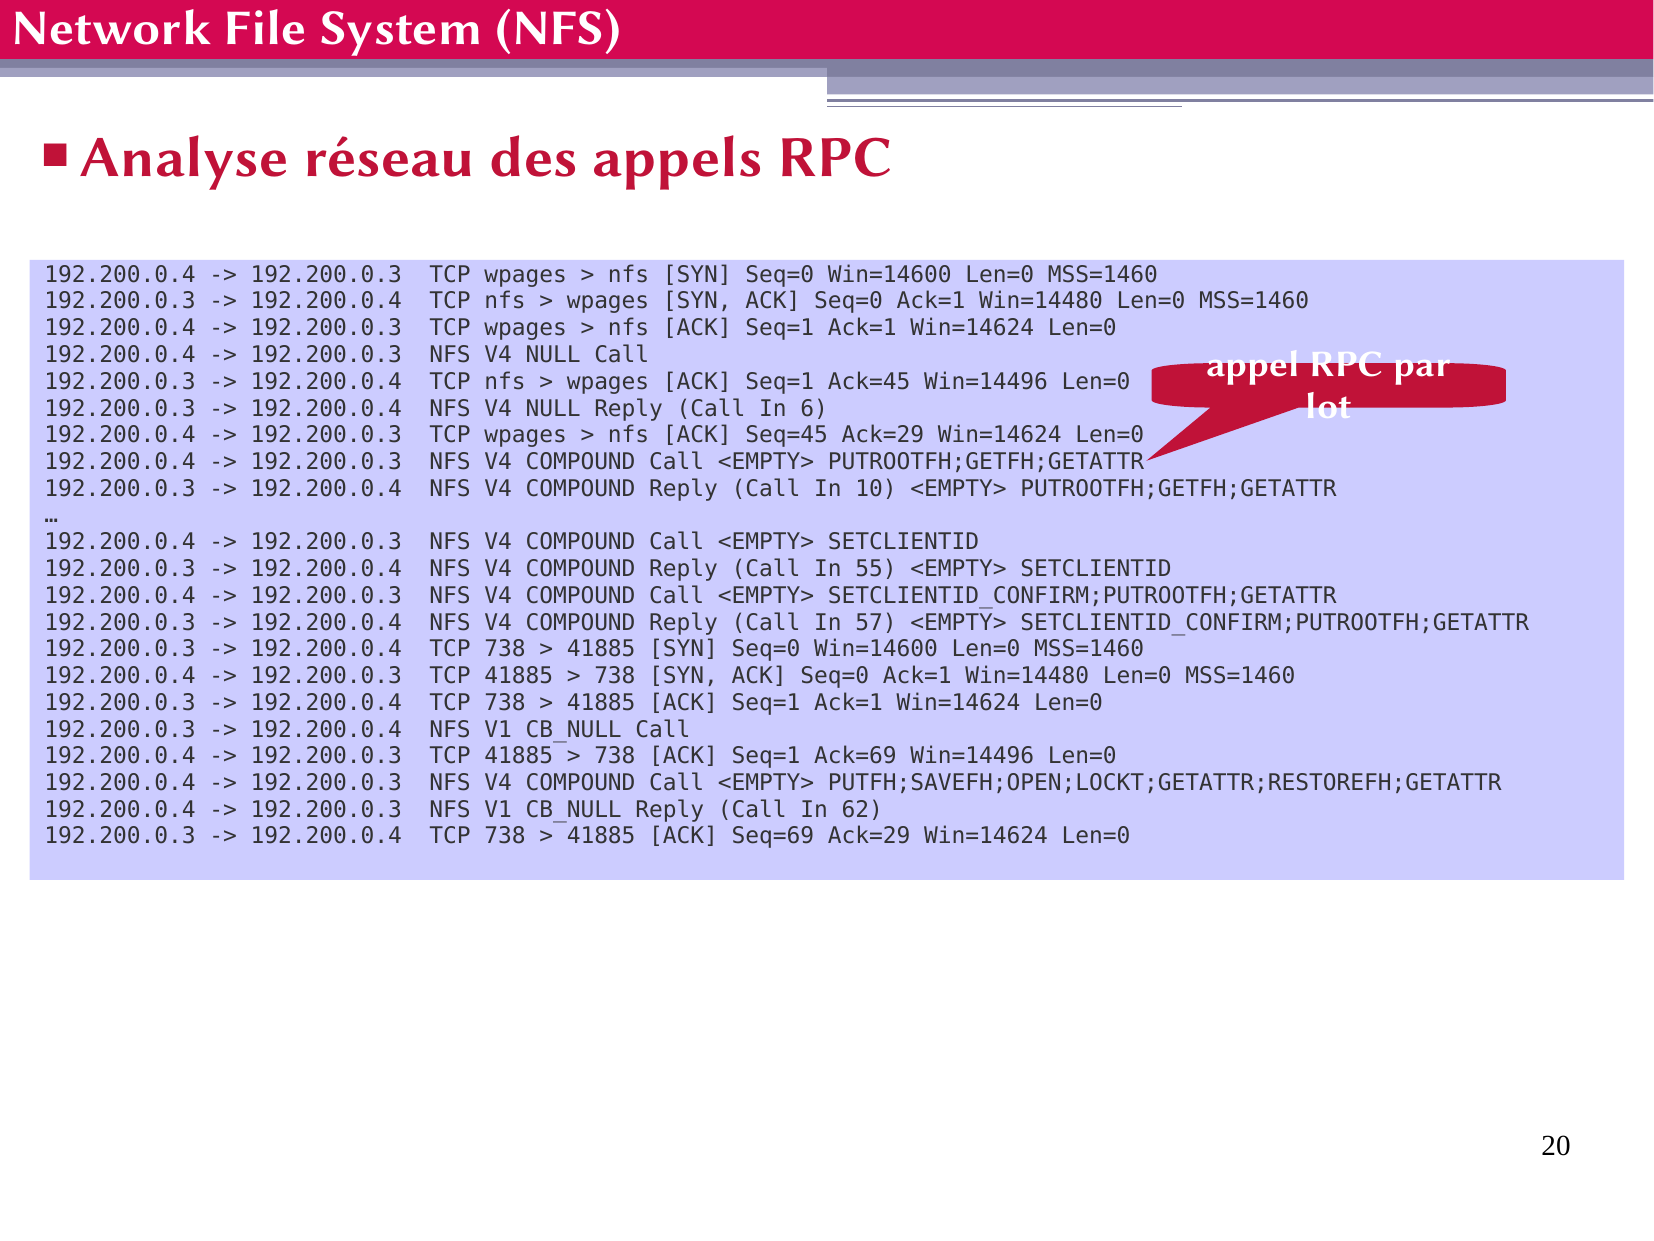

# Network File System (NFS)
Analyse réseau des appels RPC
192.200.0.4 -> 192.200.0.3 TCP wpages > nfs [SYN] Seq=0 Win=14600 Len=0 MSS=1460
192.200.0.3 -> 192.200.0.4 TCP nfs > wpages [SYN, ACK] Seq=0 Ack=1 Win=14480 Len=0 MSS=1460
192.200.0.4 -> 192.200.0.3 TCP wpages > nfs [ACK] Seq=1 Ack=1 Win=14624 Len=0
192.200.0.4 -> 192.200.0.3 NFS V4 NULL Call
192.200.0.3 -> 192.200.0.4 TCP nfs > wpages [ACK] Seq=1 Ack=45 Win=14496 Len=0
192.200.0.3 -> 192.200.0.4 NFS V4 NULL Reply (Call In 6)
192.200.0.4 -> 192.200.0.3 TCP wpages > nfs [ACK] Seq=45 Ack=29 Win=14624 Len=0
192.200.0.4 -> 192.200.0.3 NFS V4 COMPOUND Call <EMPTY> PUTROOTFH;GETFH;GETATTR
192.200.0.3 -> 192.200.0.4 NFS V4 COMPOUND Reply (Call In 10) <EMPTY> PUTROOTFH;GETFH;GETATTR
…
192.200.0.4 -> 192.200.0.3 NFS V4 COMPOUND Call <EMPTY> SETCLIENTID
192.200.0.3 -> 192.200.0.4 NFS V4 COMPOUND Reply (Call In 55) <EMPTY> SETCLIENTID
192.200.0.4 -> 192.200.0.3 NFS V4 COMPOUND Call <EMPTY> SETCLIENTID_CONFIRM;PUTROOTFH;GETATTR
192.200.0.3 -> 192.200.0.4 NFS V4 COMPOUND Reply (Call In 57) <EMPTY> SETCLIENTID_CONFIRM;PUTROOTFH;GETATTR
192.200.0.3 -> 192.200.0.4 TCP 738 > 41885 [SYN] Seq=0 Win=14600 Len=0 MSS=1460
192.200.0.4 -> 192.200.0.3 TCP 41885 > 738 [SYN, ACK] Seq=0 Ack=1 Win=14480 Len=0 MSS=1460
192.200.0.3 -> 192.200.0.4 TCP 738 > 41885 [ACK] Seq=1 Ack=1 Win=14624 Len=0
192.200.0.3 -> 192.200.0.4 NFS V1 CB_NULL Call
192.200.0.4 -> 192.200.0.3 TCP 41885 > 738 [ACK] Seq=1 Ack=69 Win=14496 Len=0
192.200.0.4 -> 192.200.0.3 NFS V4 COMPOUND Call <EMPTY> PUTFH;SAVEFH;OPEN;LOCKT;GETATTR;RESTOREFH;GETATTR
192.200.0.4 -> 192.200.0.3 NFS V1 CB_NULL Reply (Call In 62)
192.200.0.3 -> 192.200.0.4 TCP 738 > 41885 [ACK] Seq=69 Ack=29 Win=14624 Len=0
appel RPC par lot
20